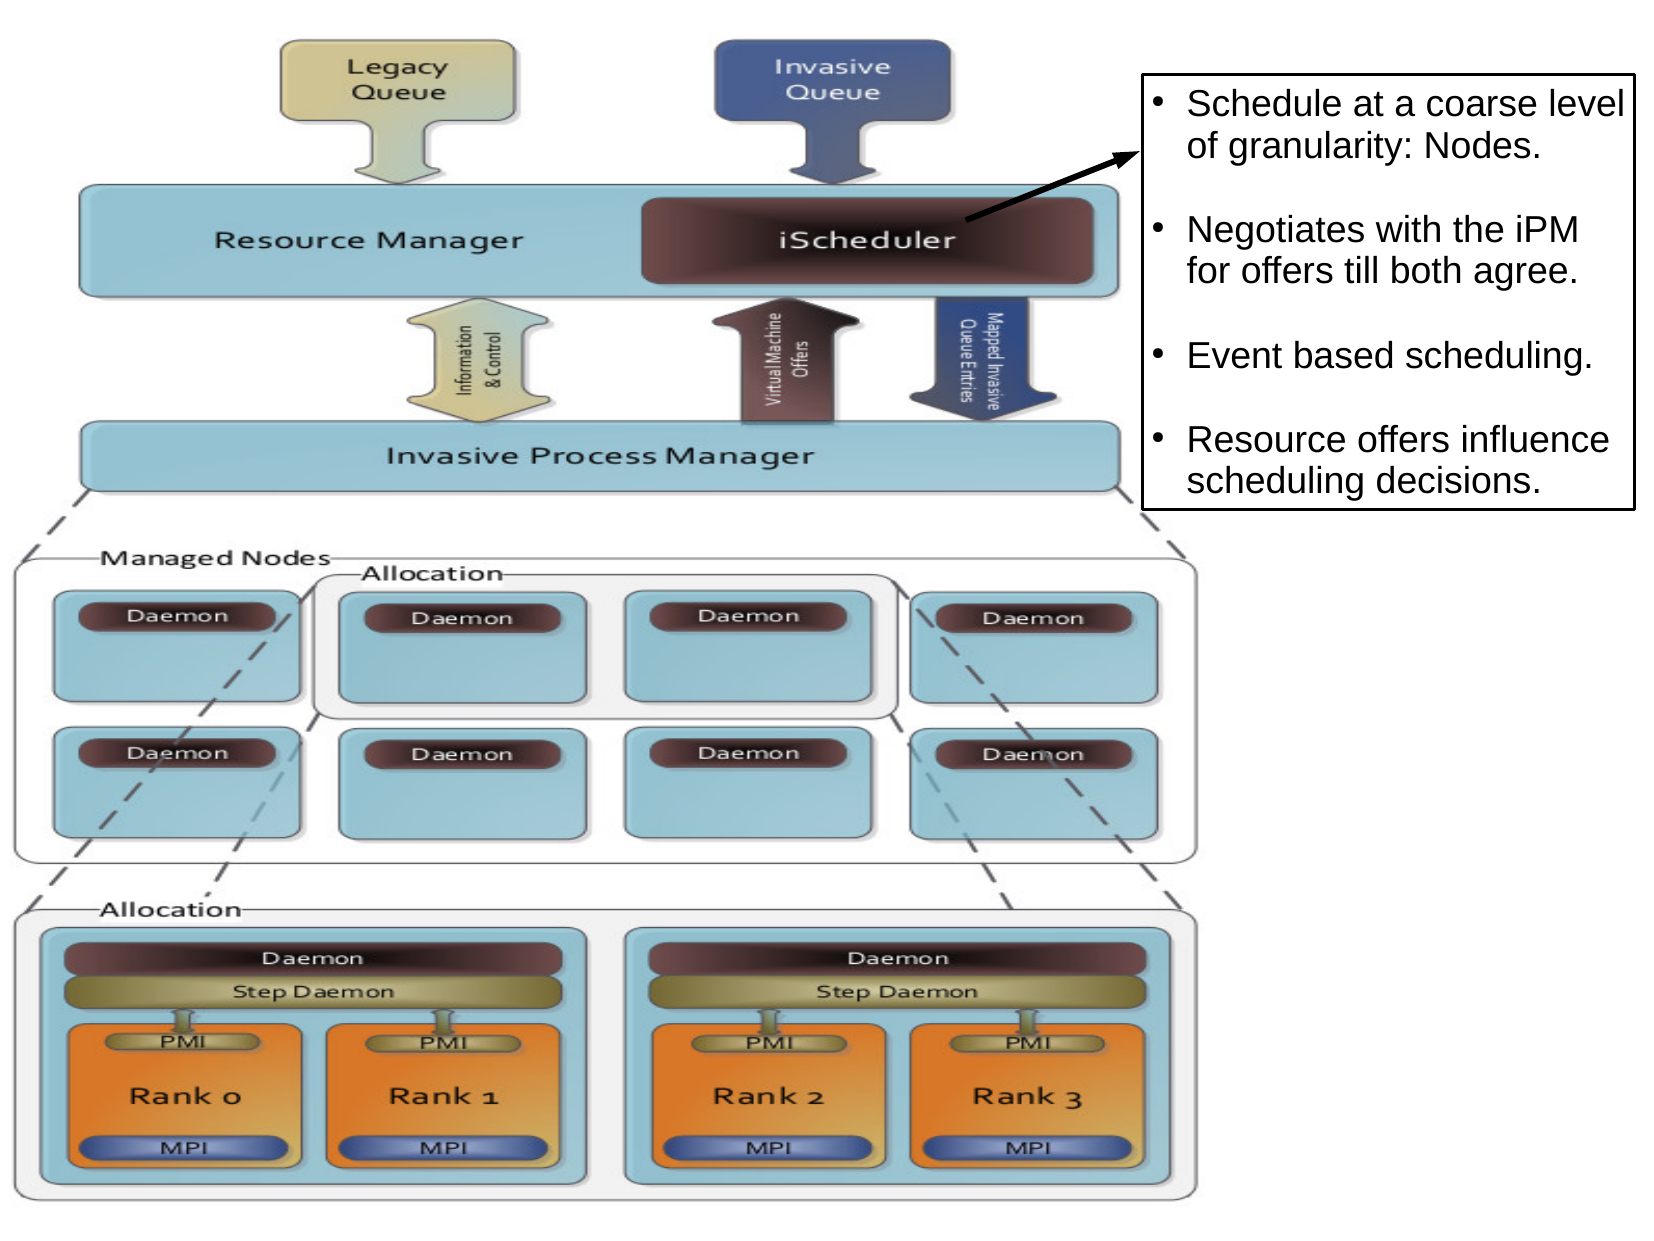

Schedule at a coarse level
of granularity: Nodes.
Negotiates with the iPM
for offers till both agree.
Event based scheduling.
Resource offers influence
scheduling decisions.